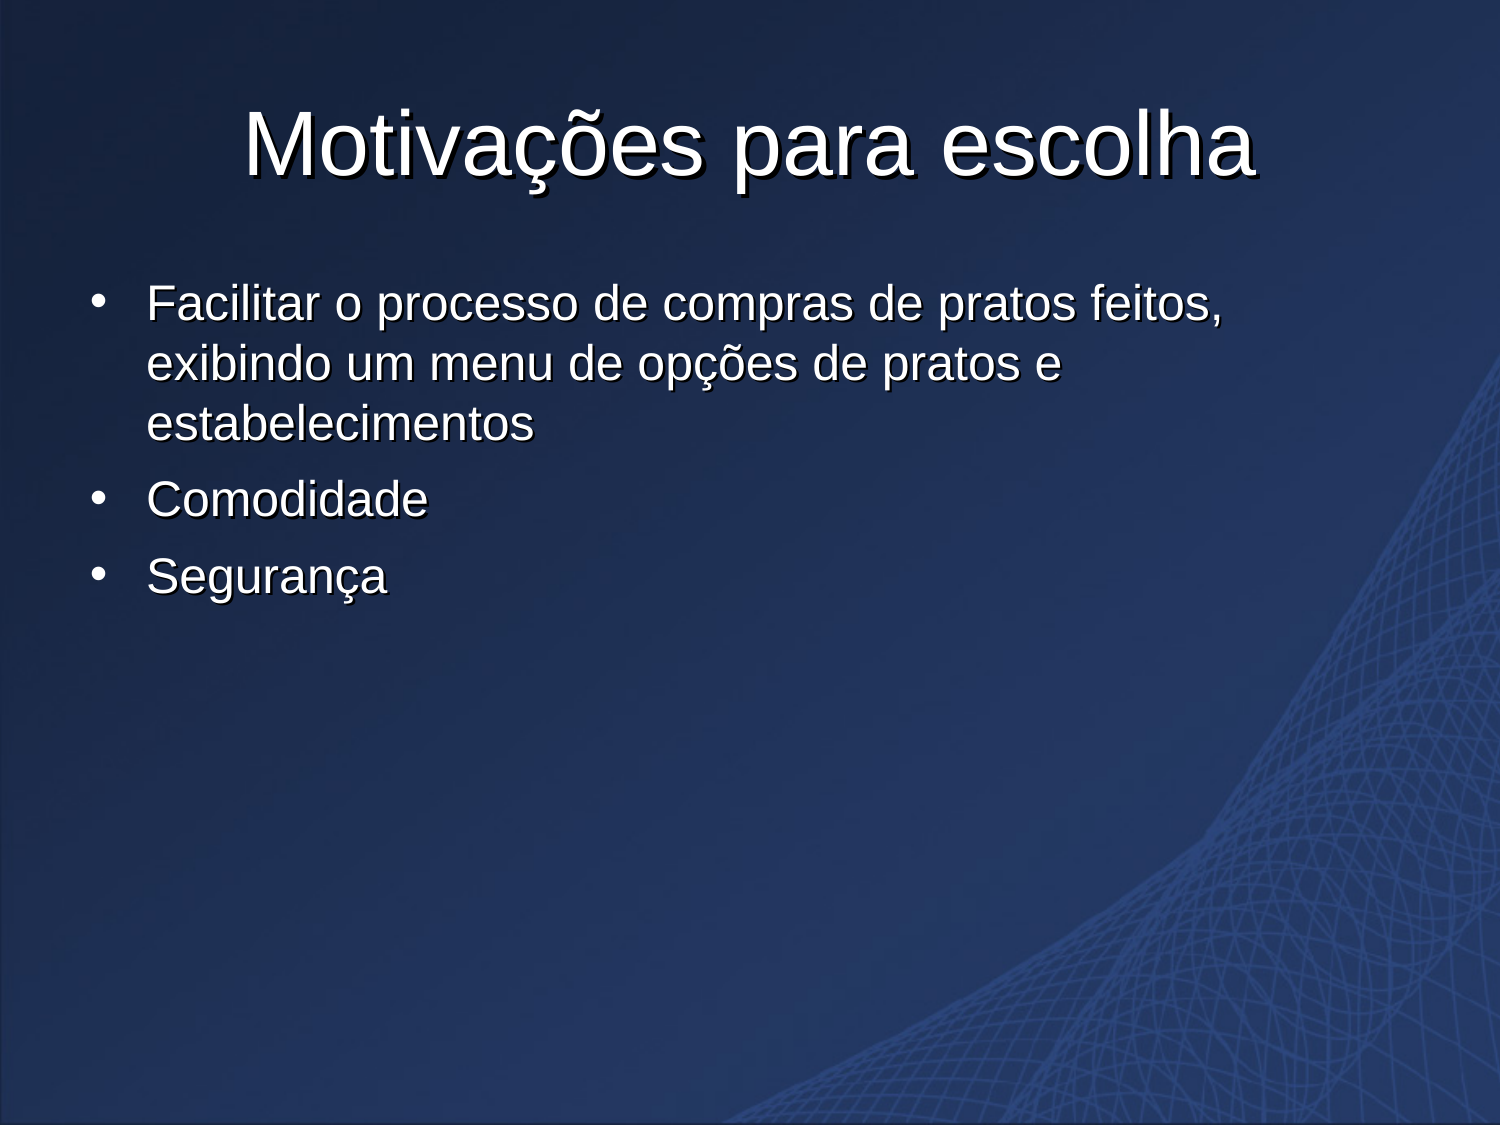

# Motivações para escolha
Facilitar o processo de compras de pratos feitos, exibindo um menu de opções de pratos e estabelecimentos
Comodidade
Segurança